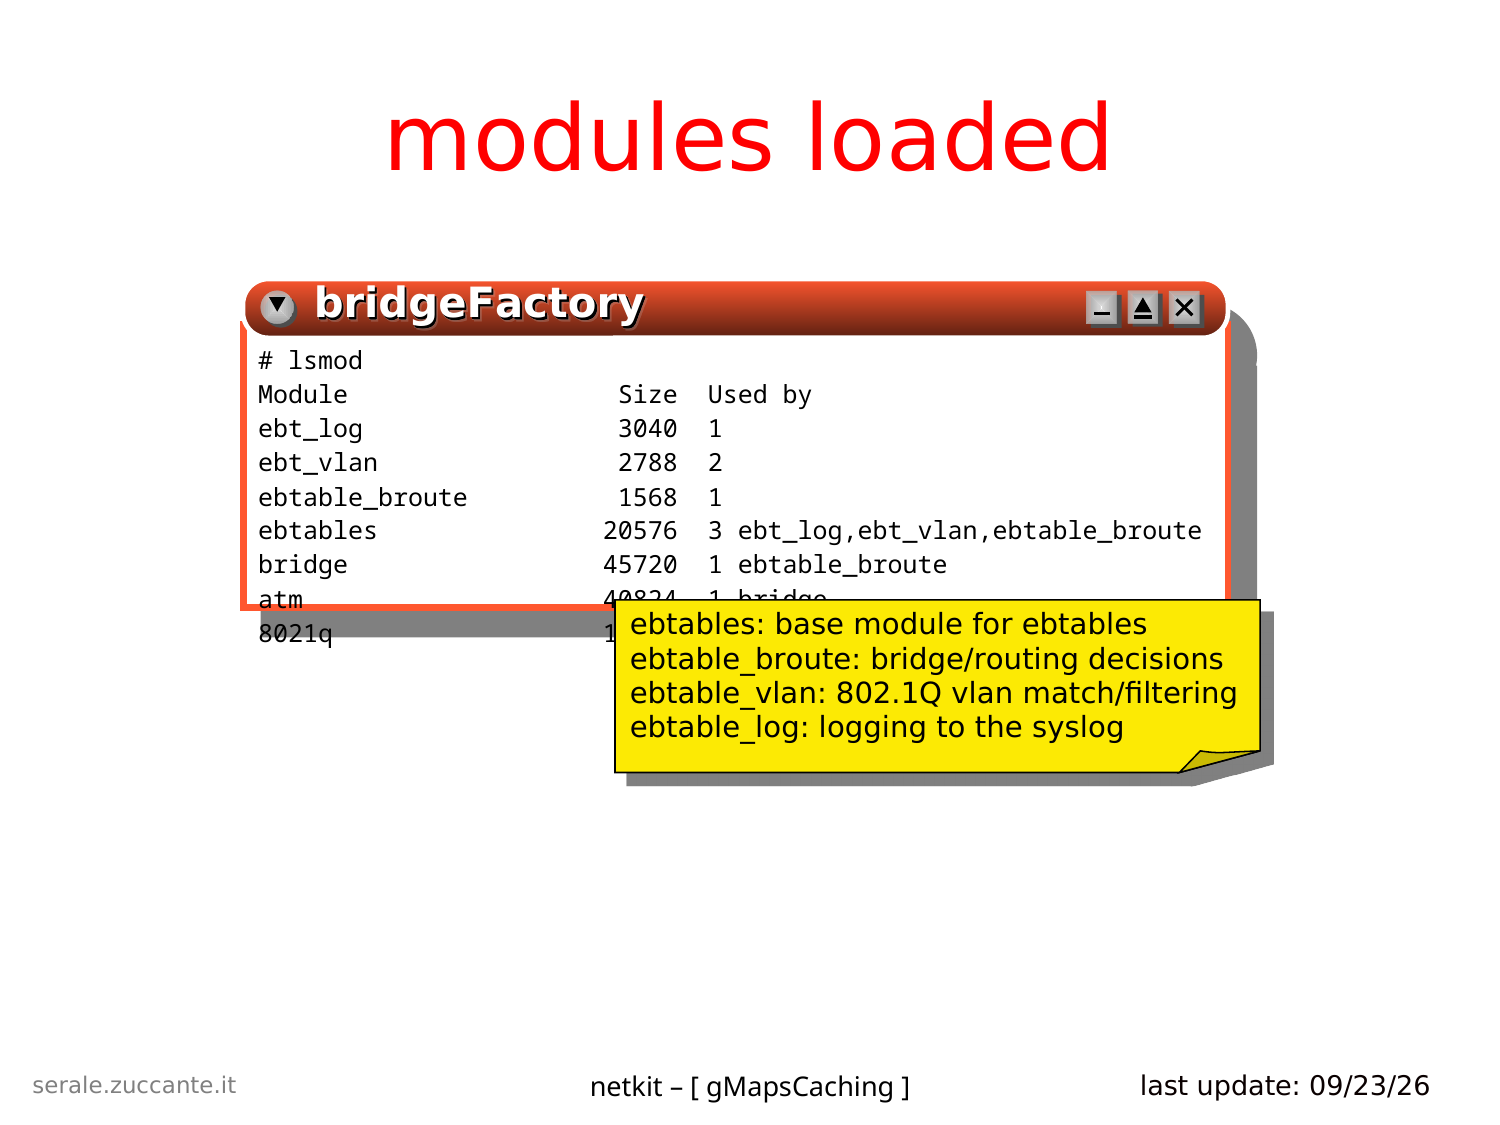

# modules loaded
bridgeFactory
# lsmod
Module Size Used by
ebt_log 3040 1
ebt_vlan 2788 2
ebtable_broute 1568 1
ebtables 20576 3 ebt_log,ebt_vlan,ebtable_broute
bridge 45720 1 ebtable_broute
atm 40824 1 bridge
8021q 17544 0
ebtables: base module for ebtables
ebtable_broute: bridge/routing decisions
ebtable_vlan: 802.1Q vlan match/filtering
ebtable_log: logging to the syslog
gMapsCaching